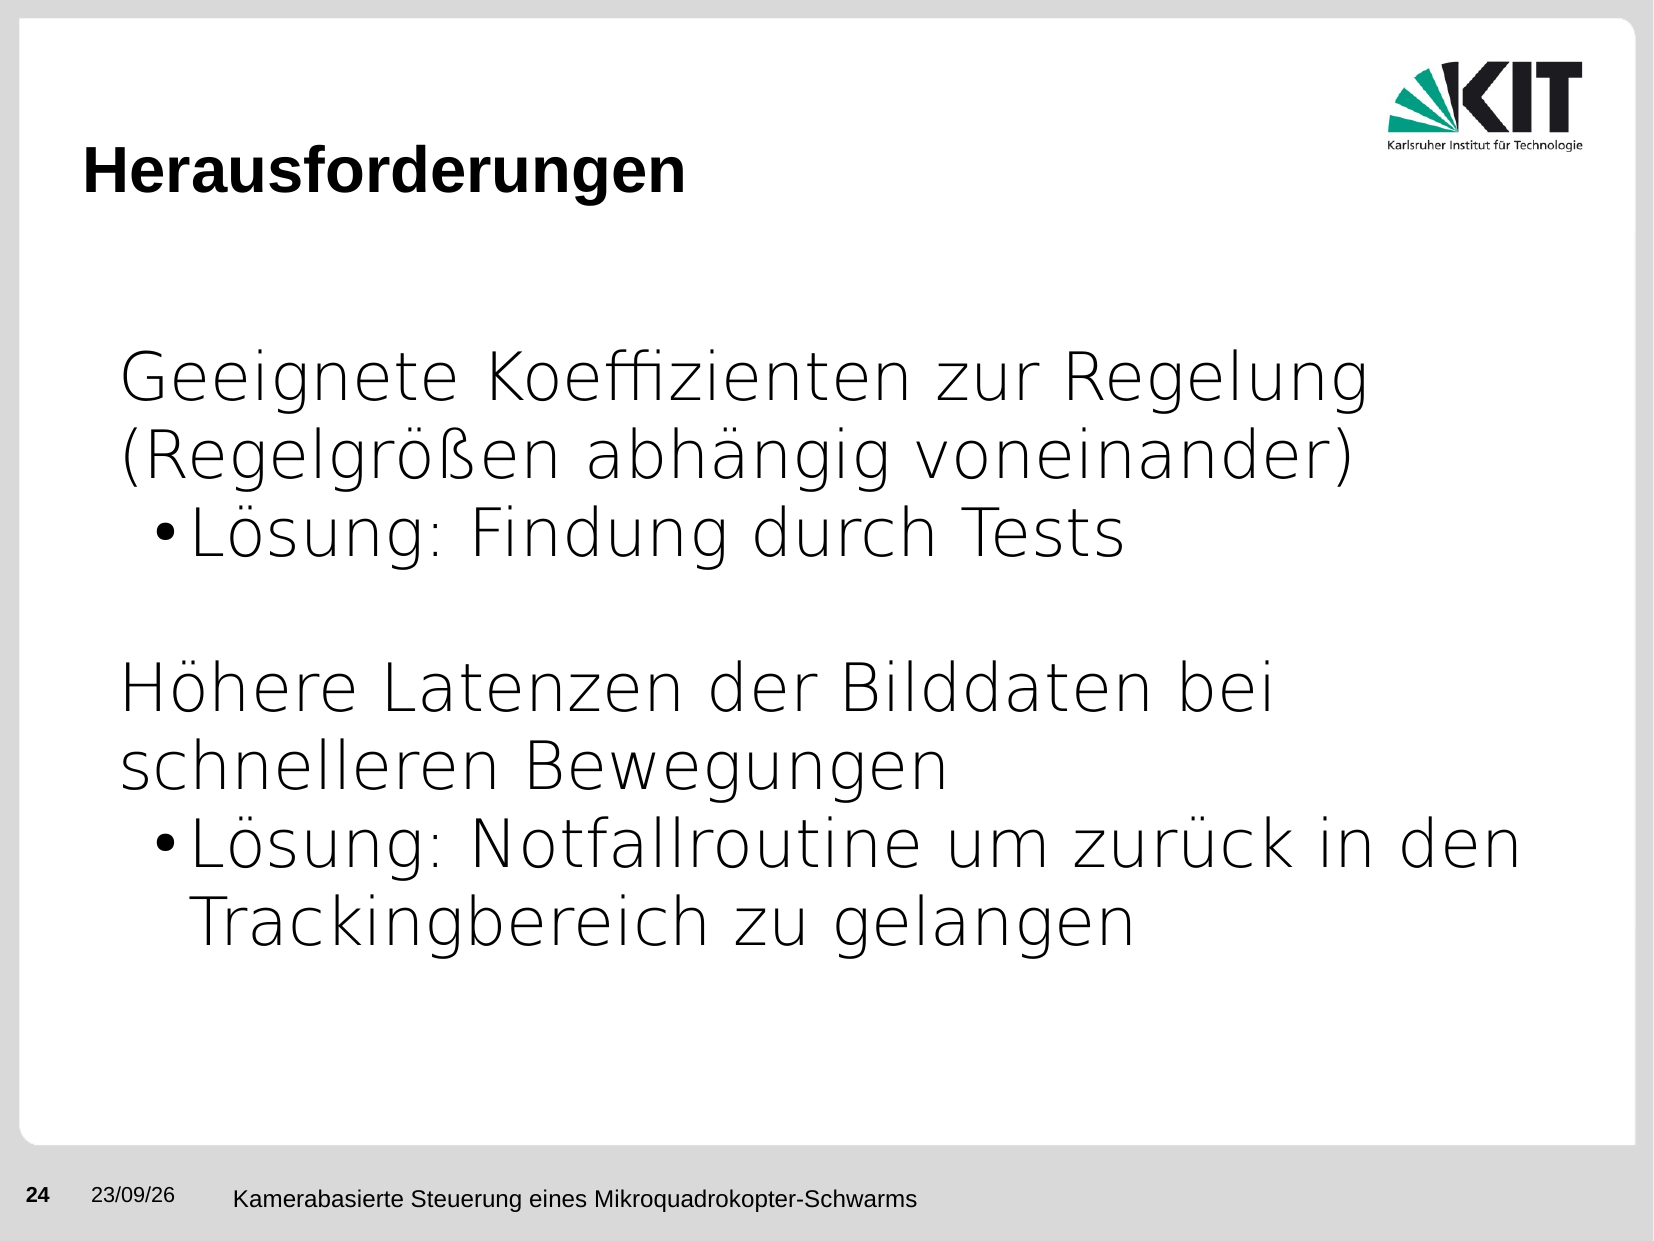

# Herausforderungen
Geeignete Koeffizienten zur Regelung
(Regelgrößen abhängig voneinander)
Lösung: Findung durch Tests
Höhere Latenzen der Bilddaten bei schnelleren Bewegungen
Lösung: Notfallroutine um zurück in den Trackingbereich zu gelangen